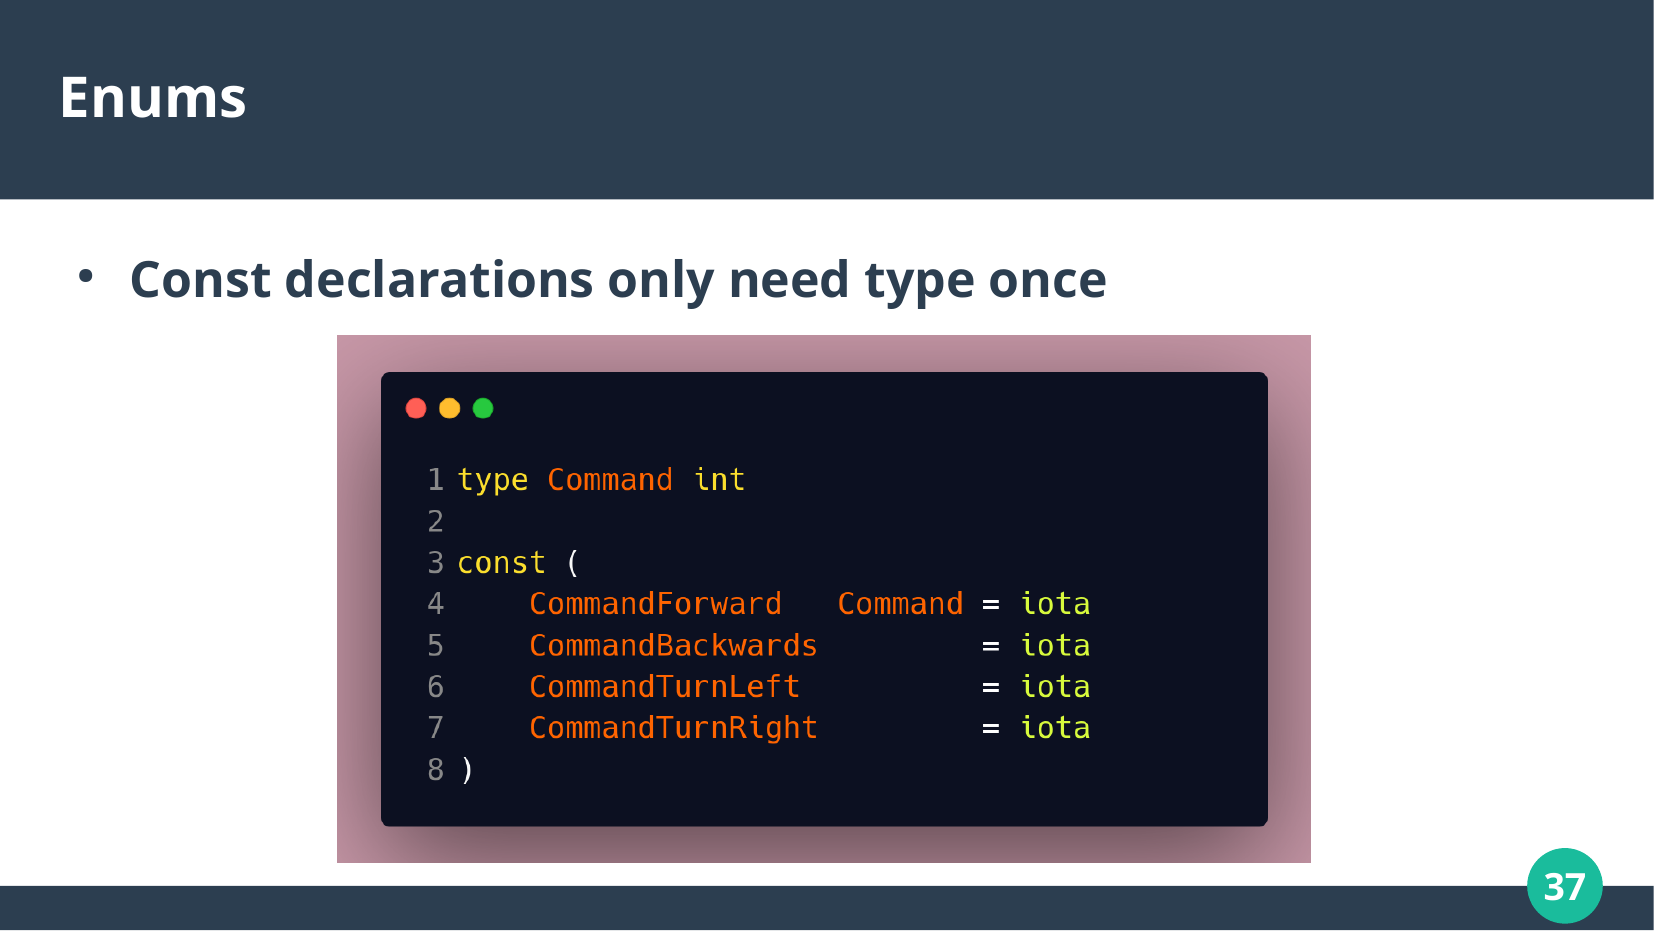

# Enums
Const declarations only need type once